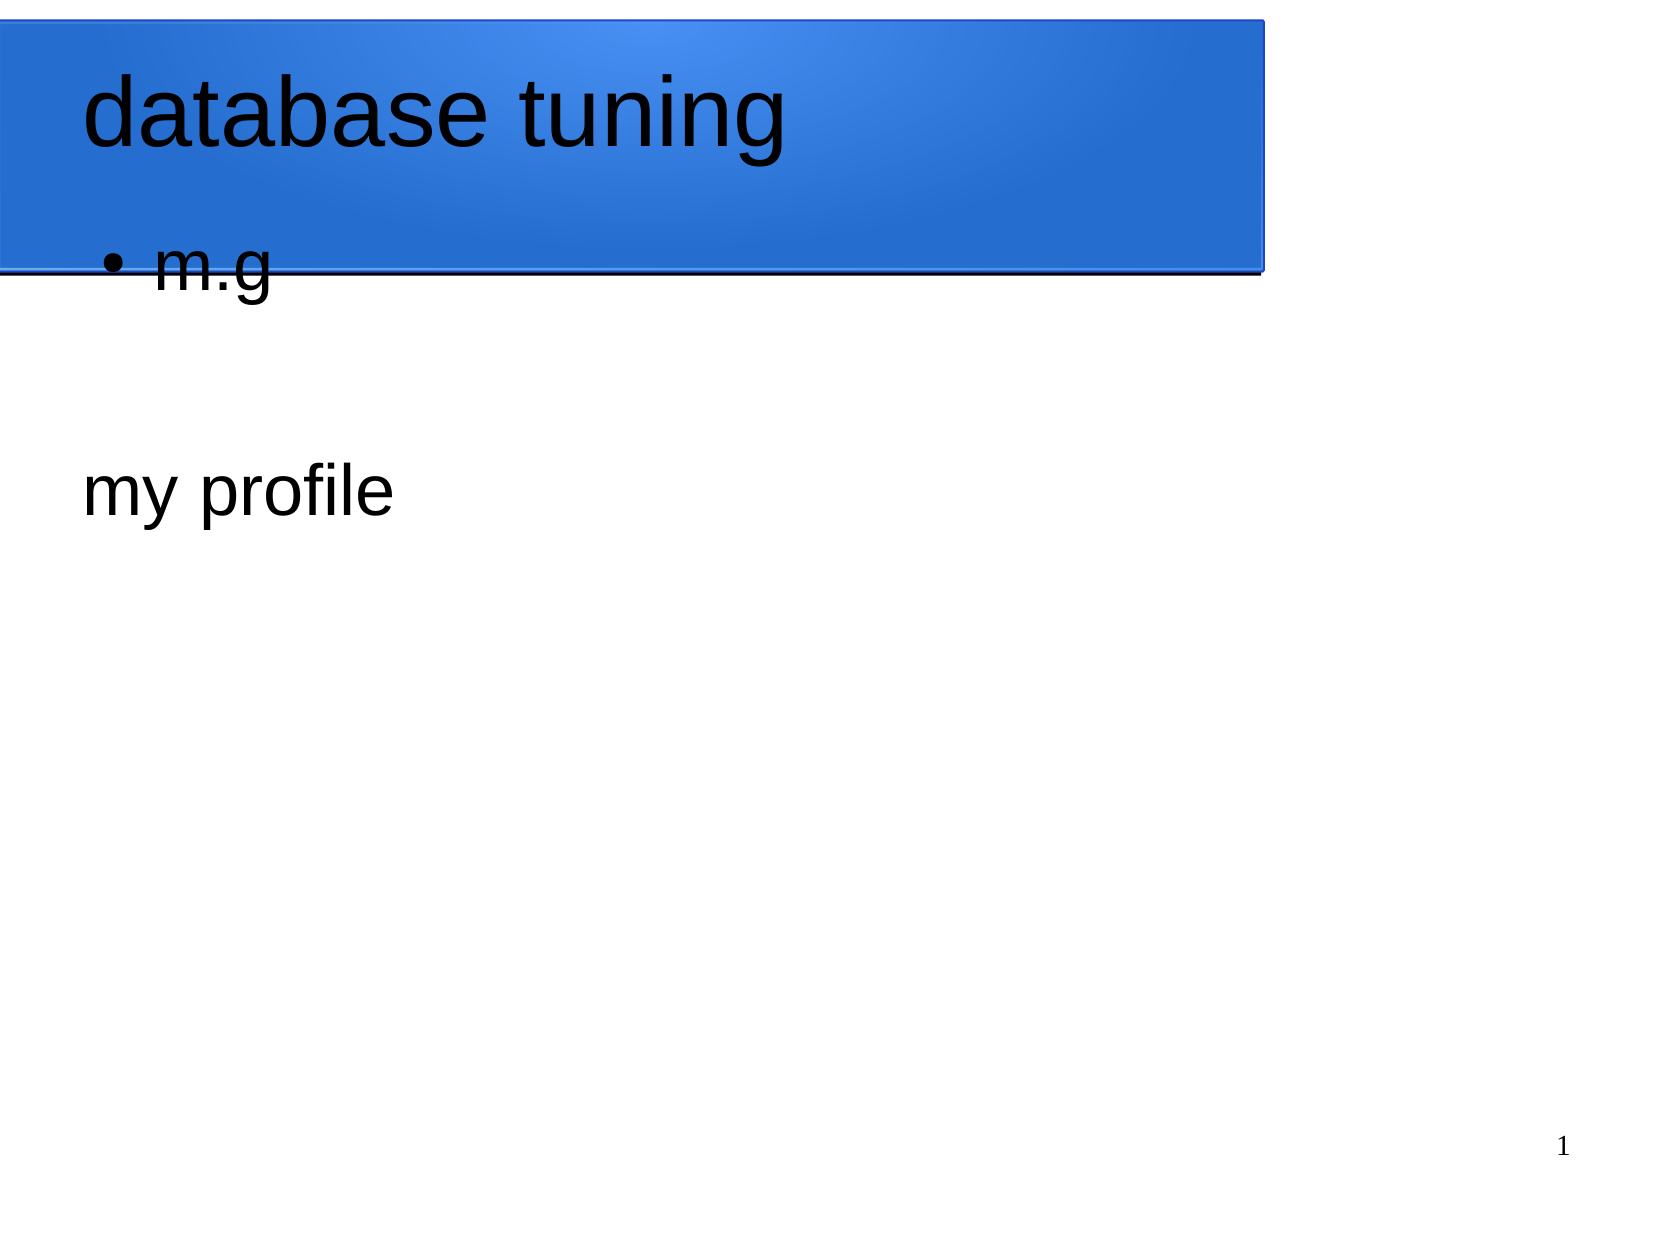

# database tuning
m.g
my profile
1